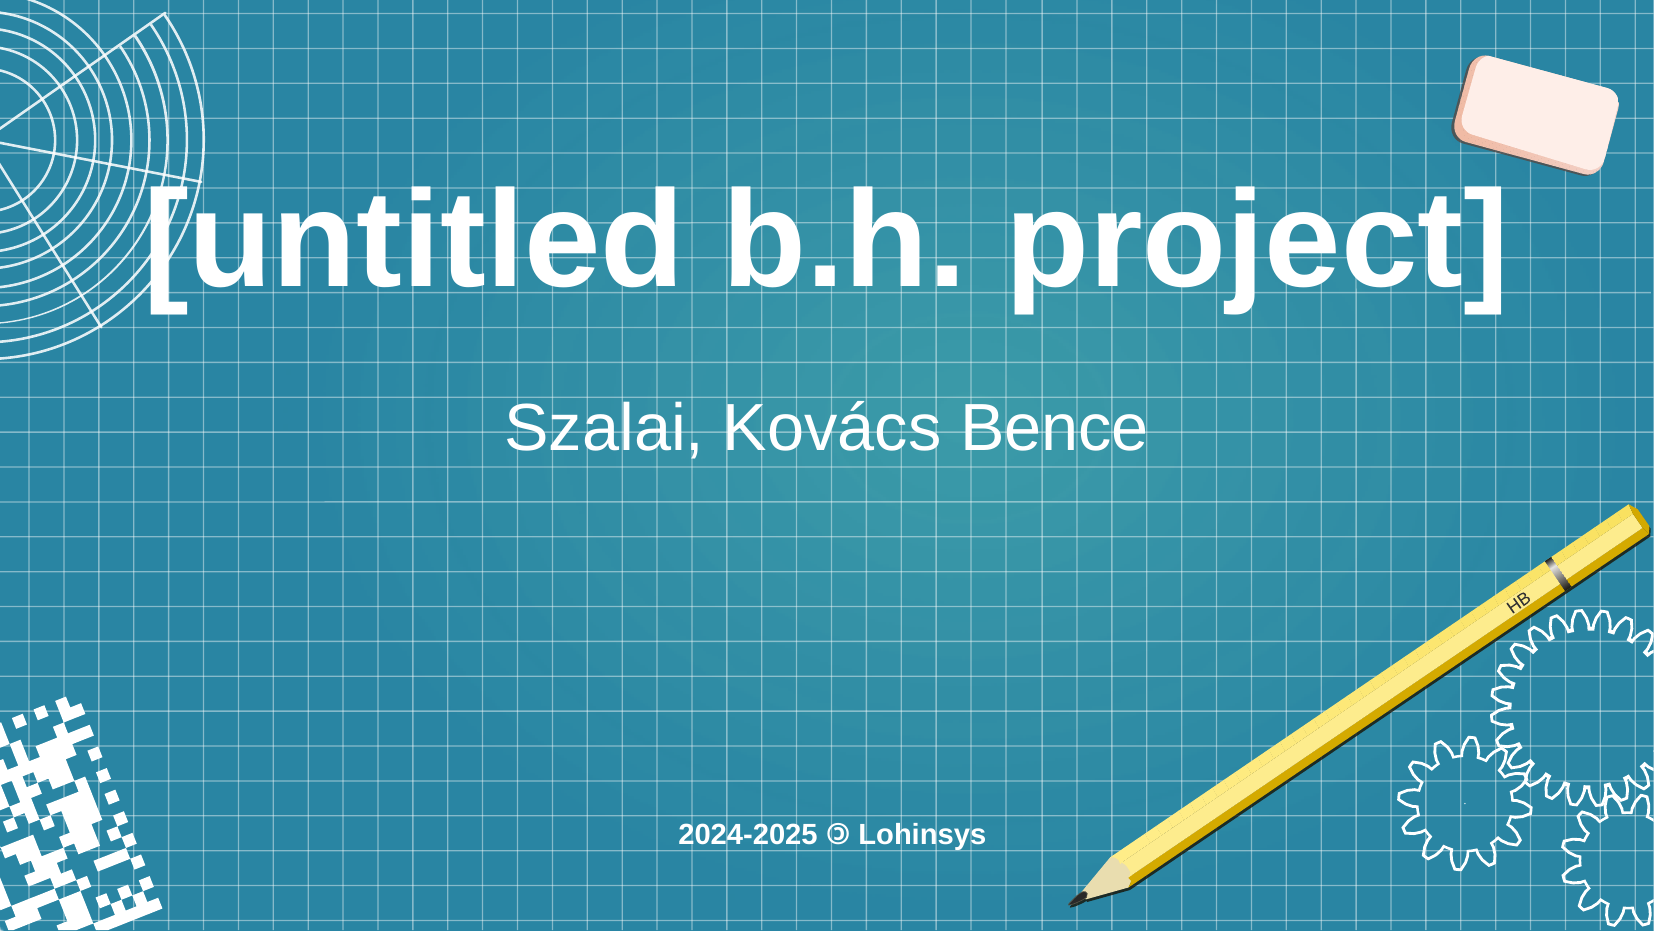

# [untitled b.h. project]
Szalai, Kovács Bence
2024-2025 🄯 Lohinsys